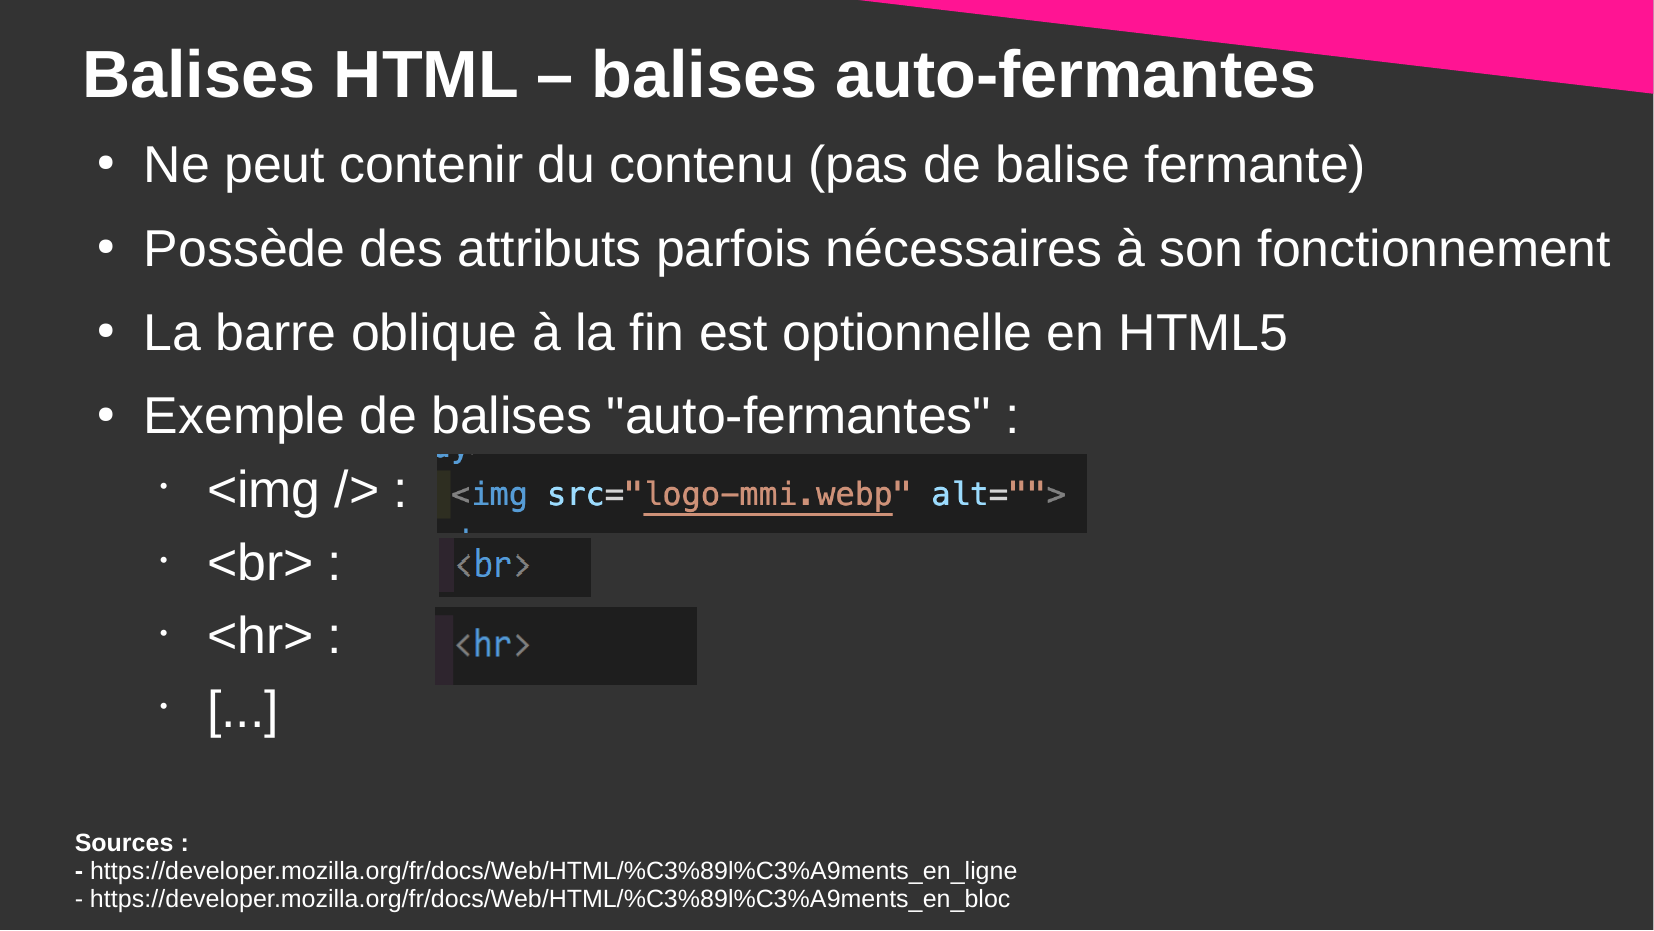

# Balises HTML – balises auto-fermantes
Ne peut contenir du contenu (pas de balise fermante)
Possède des attributs parfois nécessaires à son fonctionnement
La barre oblique à la fin est optionnelle en HTML5
Exemple de balises "auto-fermantes" :
<img /> :
<br> :
<hr> :
[...]
Sources :
- https://developer.mozilla.org/fr/docs/Web/HTML/%C3%89l%C3%A9ments_en_ligne
- https://developer.mozilla.org/fr/docs/Web/HTML/%C3%89l%C3%A9ments_en_bloc